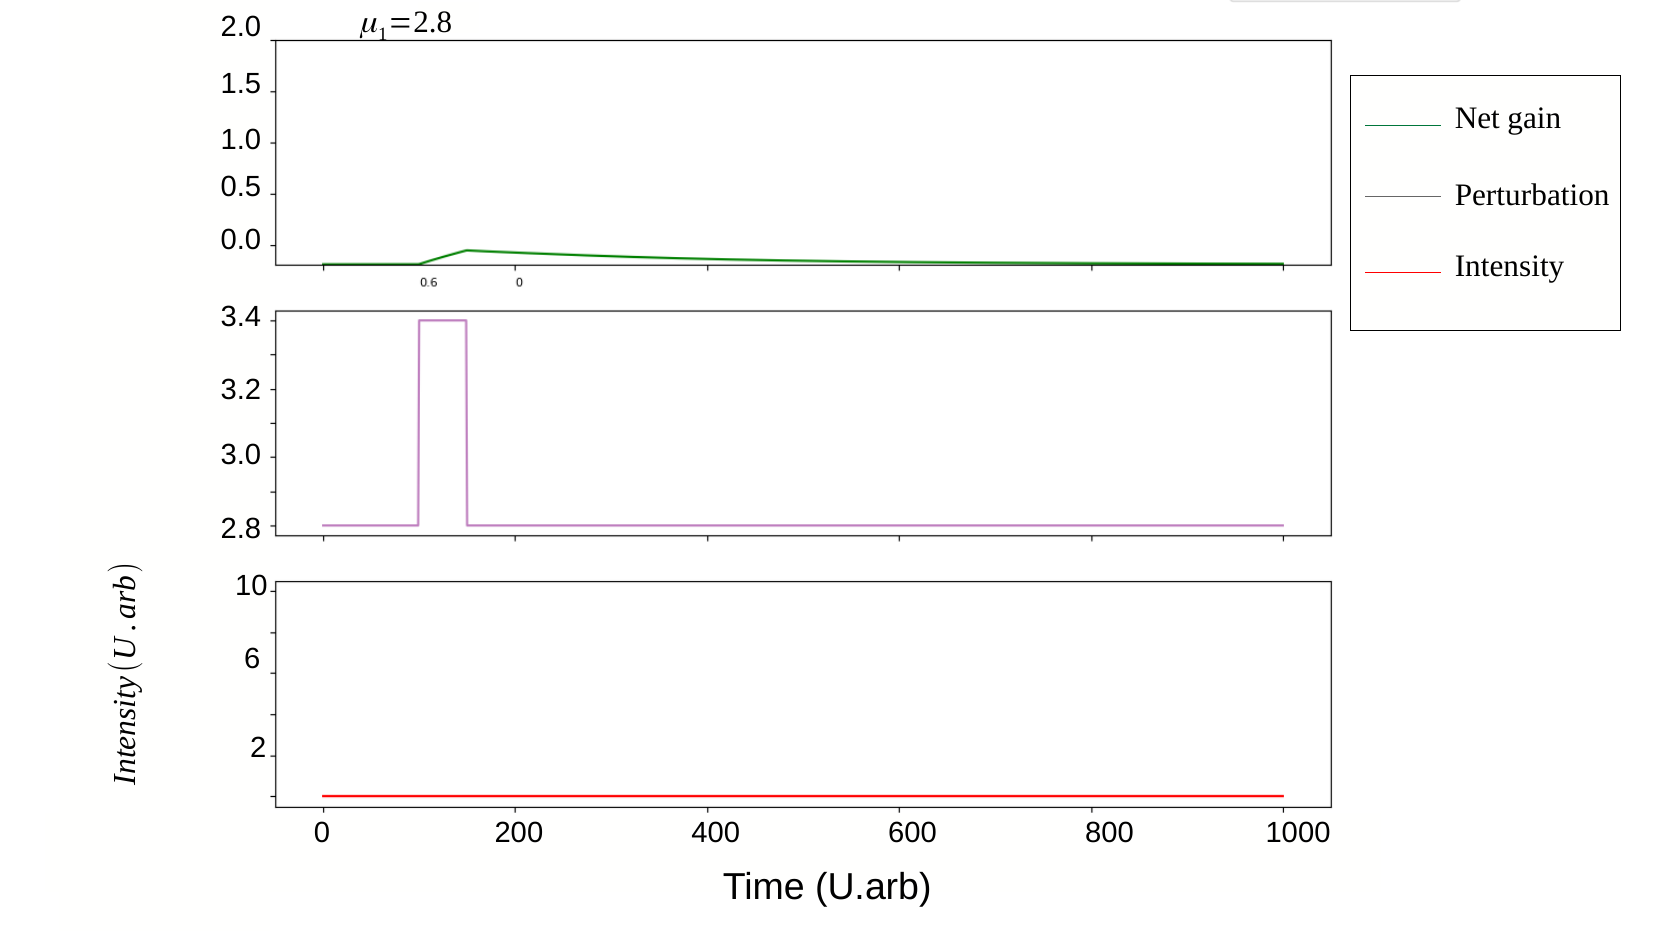

2.0
1.5
Net gain
1.0
0.5
Perturbation
0.0
Intensity
3.4
3.2
3.0
2.8
10
6
2
0 200 400 600 800 1000
Time (U.arb)